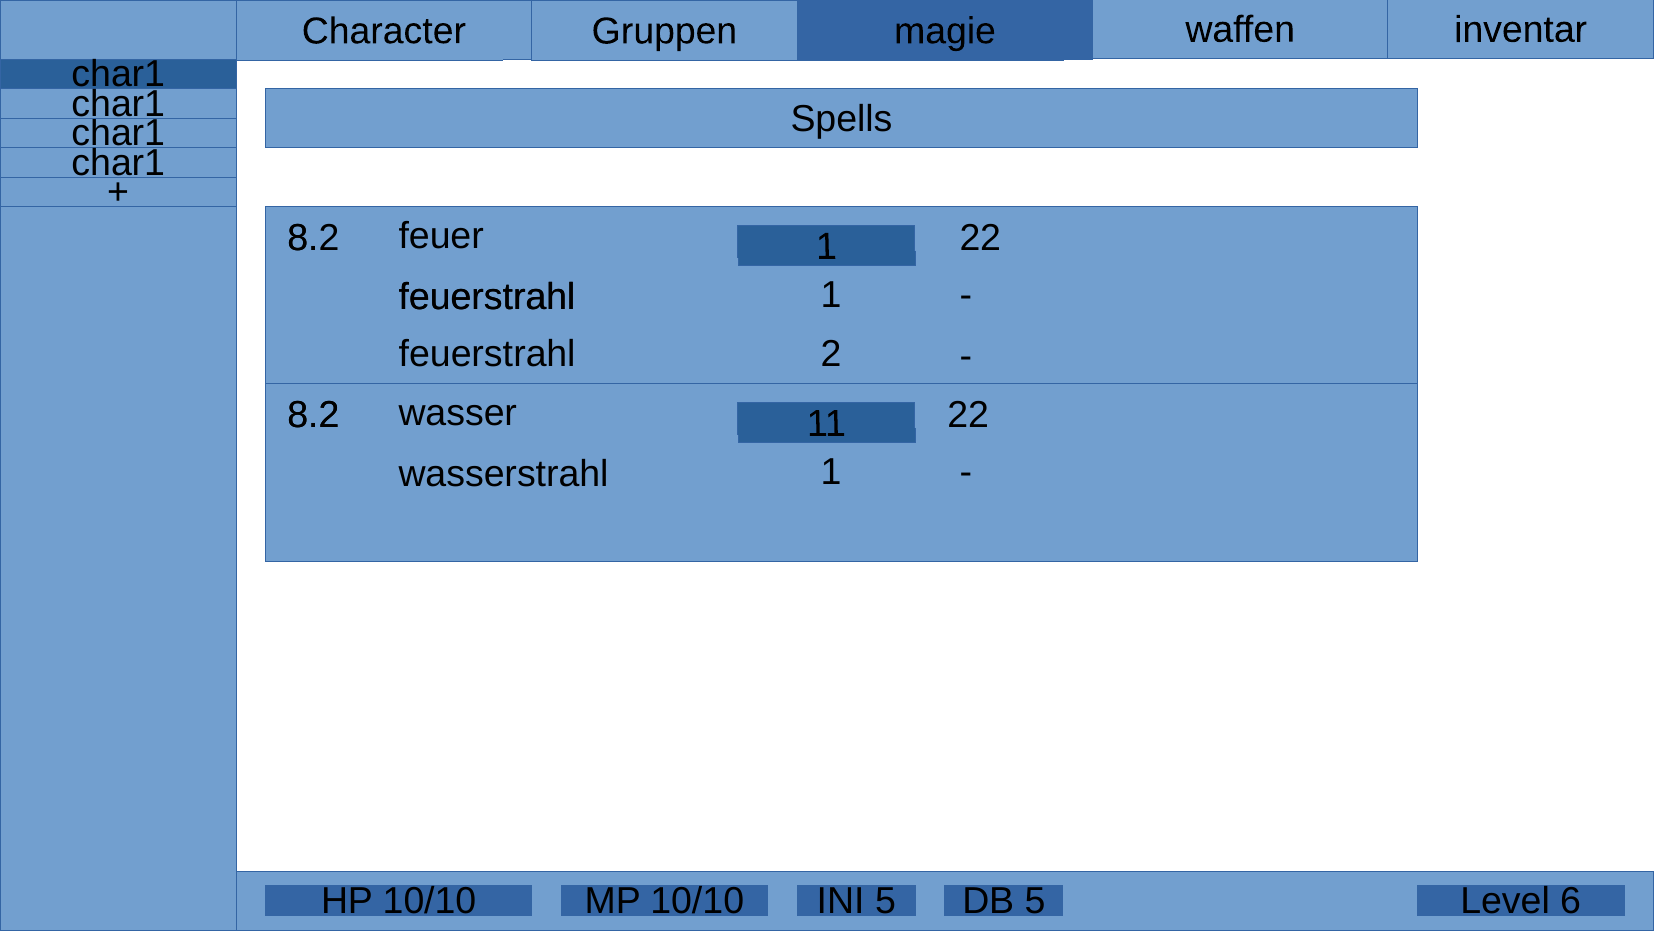

waffen
inventar
Character
Gruppen
magie
char1
char1
Spells
char1
char1
+
feuer
8.2
8.
22
1
1
-
feuerstrahl
feuerstrahl
feuerstrahl
2
-
wasser
8.2
8.2
22
11
1
-
wasserstrahl
HP 10/10
MP 10/10
INI 5
DB 5
Level 6